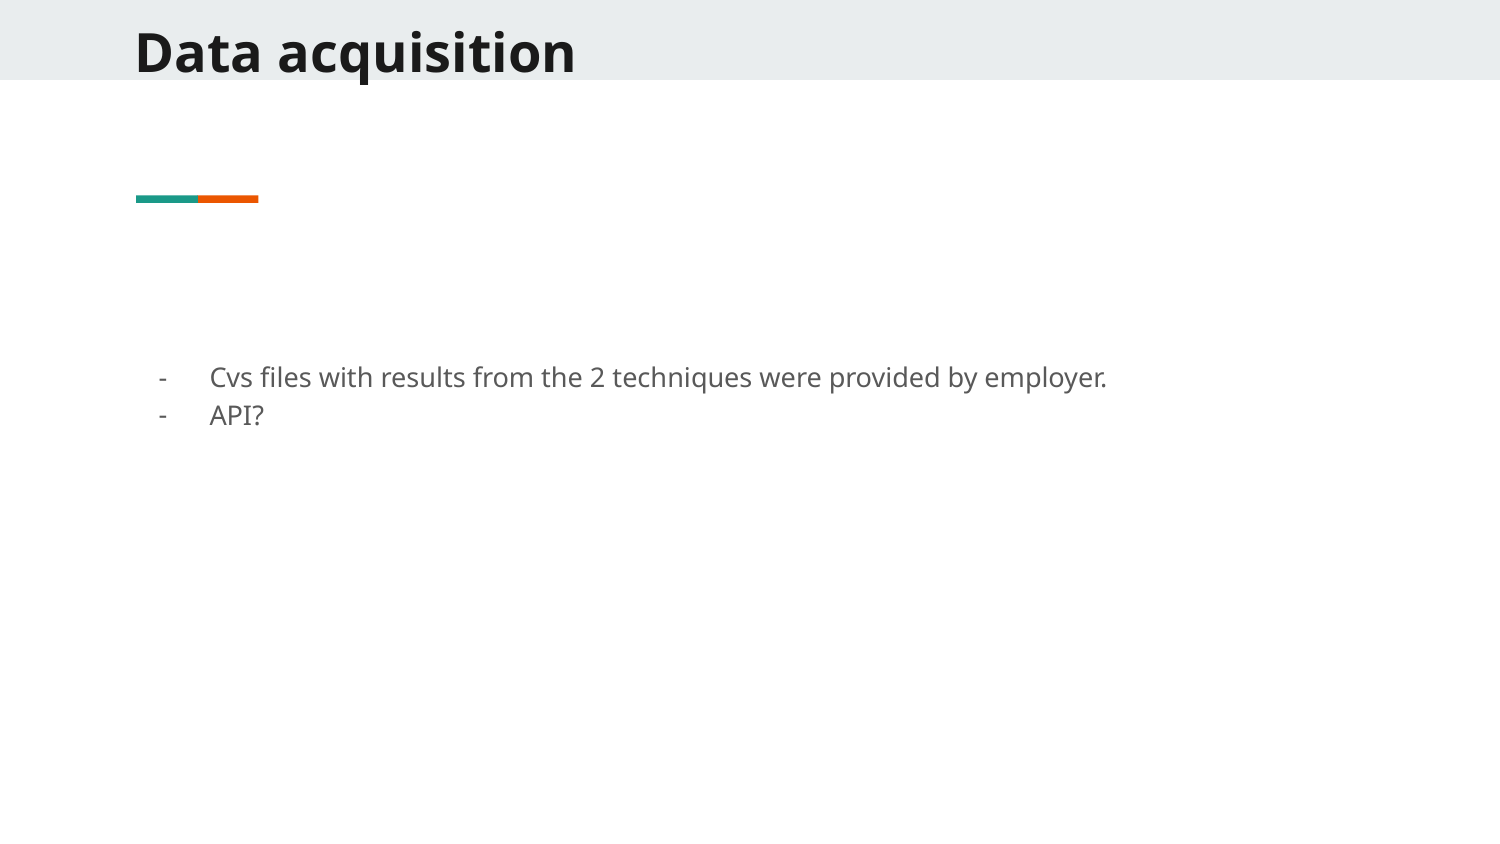

# Data acquisition
Cvs files with results from the 2 techniques were provided by employer.
API?